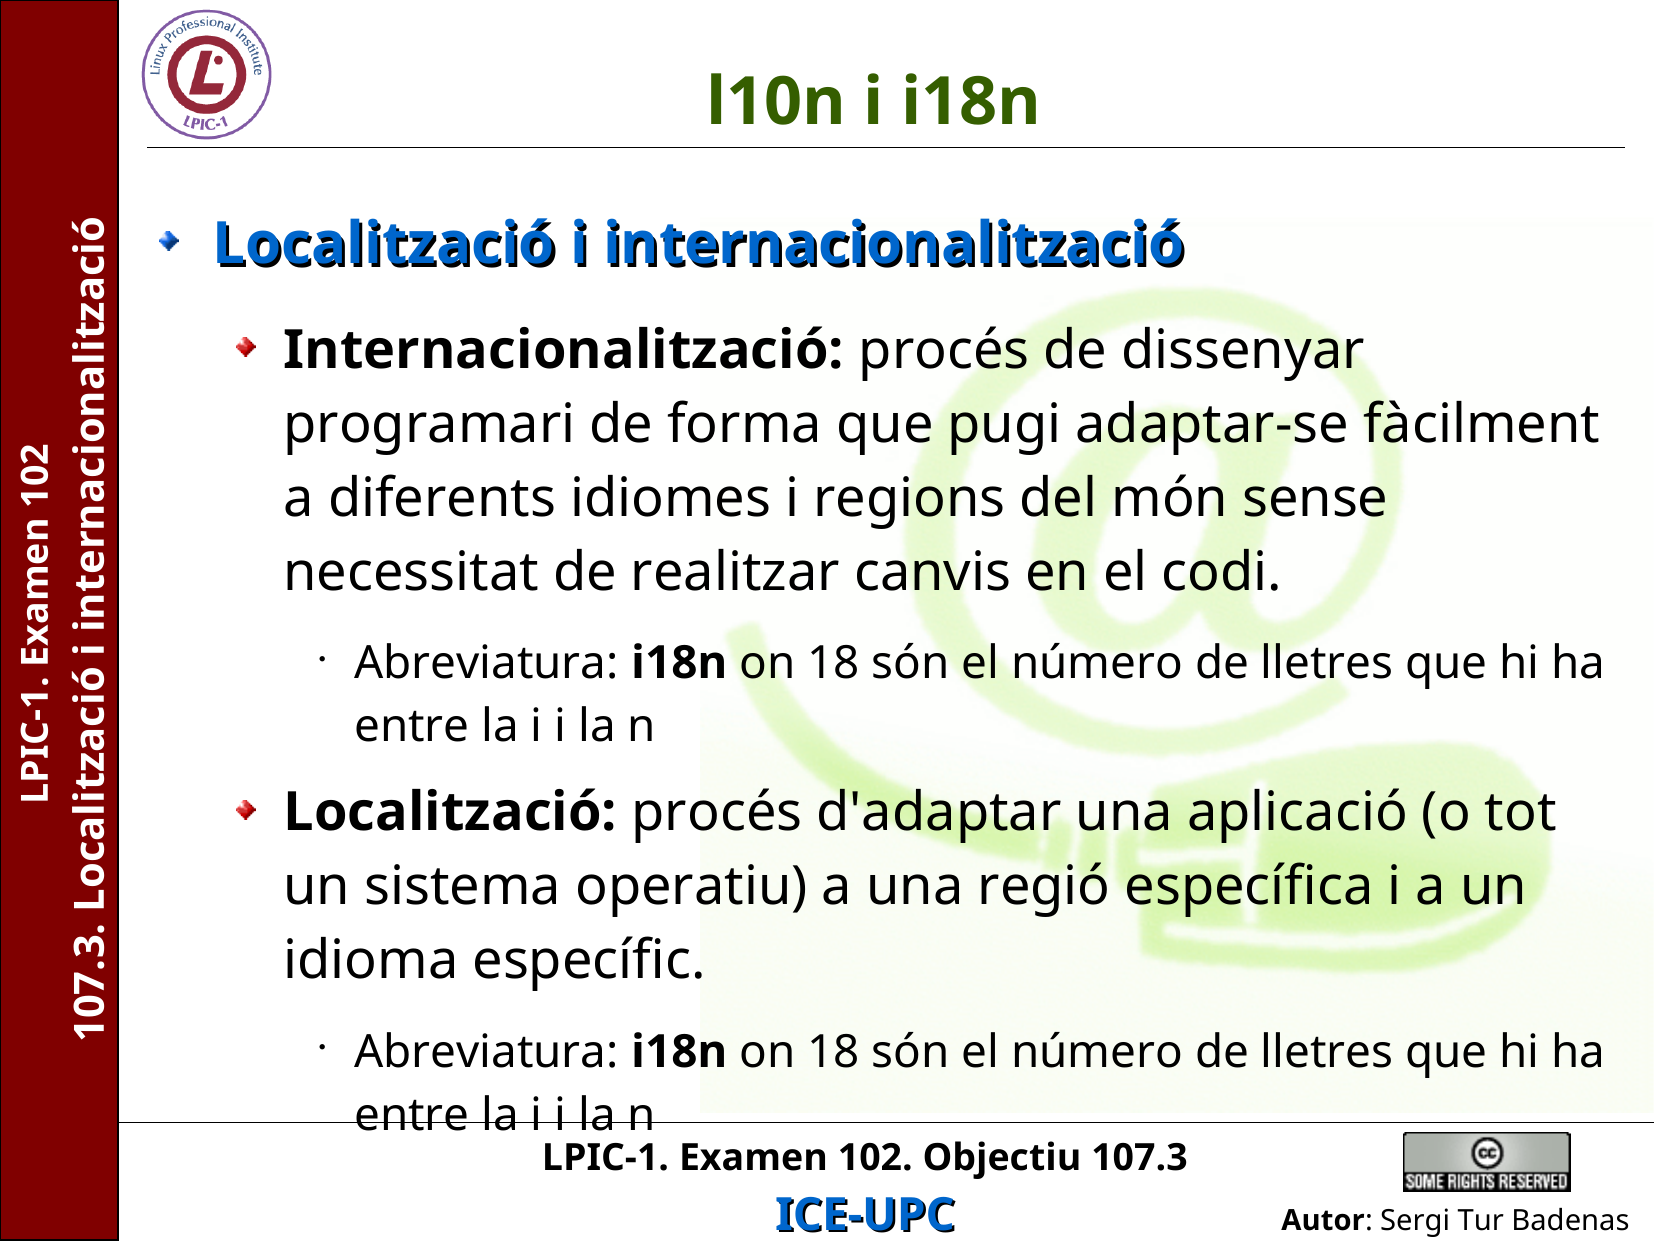

# l10n i i18n
Localització i internacionalització
Internacionalització: procés de dissenyar programari de forma que pugi adaptar-se fàcilment a diferents idiomes i regions del món sense necessitat de realitzar canvis en el codi.
Abreviatura: i18n on 18 són el número de lletres que hi ha entre la i i la n
Localització: procés d'adaptar una aplicació (o tot un sistema operatiu) a una regió específica i a un idioma específic.
Abreviatura: i18n on 18 són el número de lletres que hi ha entre la i i la n